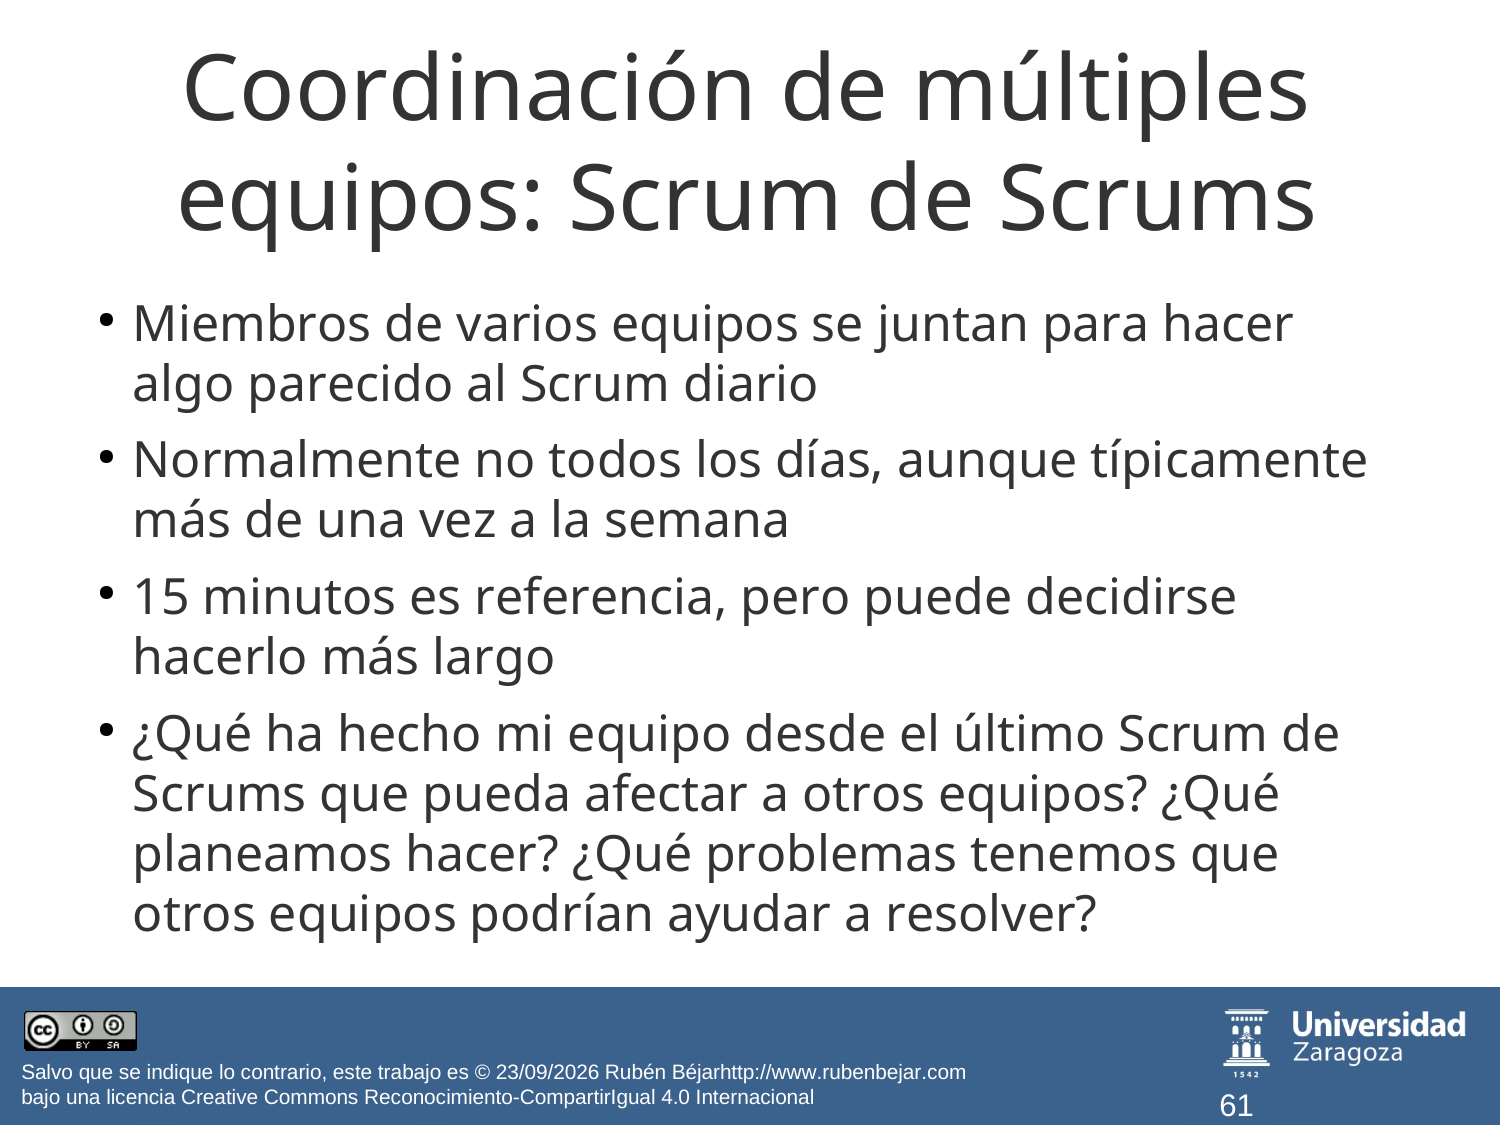

# Coordinación de múltiples equipos: Scrum de Scrums
Miembros de varios equipos se juntan para hacer algo parecido al Scrum diario
Normalmente no todos los días, aunque típicamente más de una vez a la semana
15 minutos es referencia, pero puede decidirse hacerlo más largo
¿Qué ha hecho mi equipo desde el último Scrum de Scrums que pueda afectar a otros equipos? ¿Qué planeamos hacer? ¿Qué problemas tenemos que otros equipos podrían ayudar a resolver?